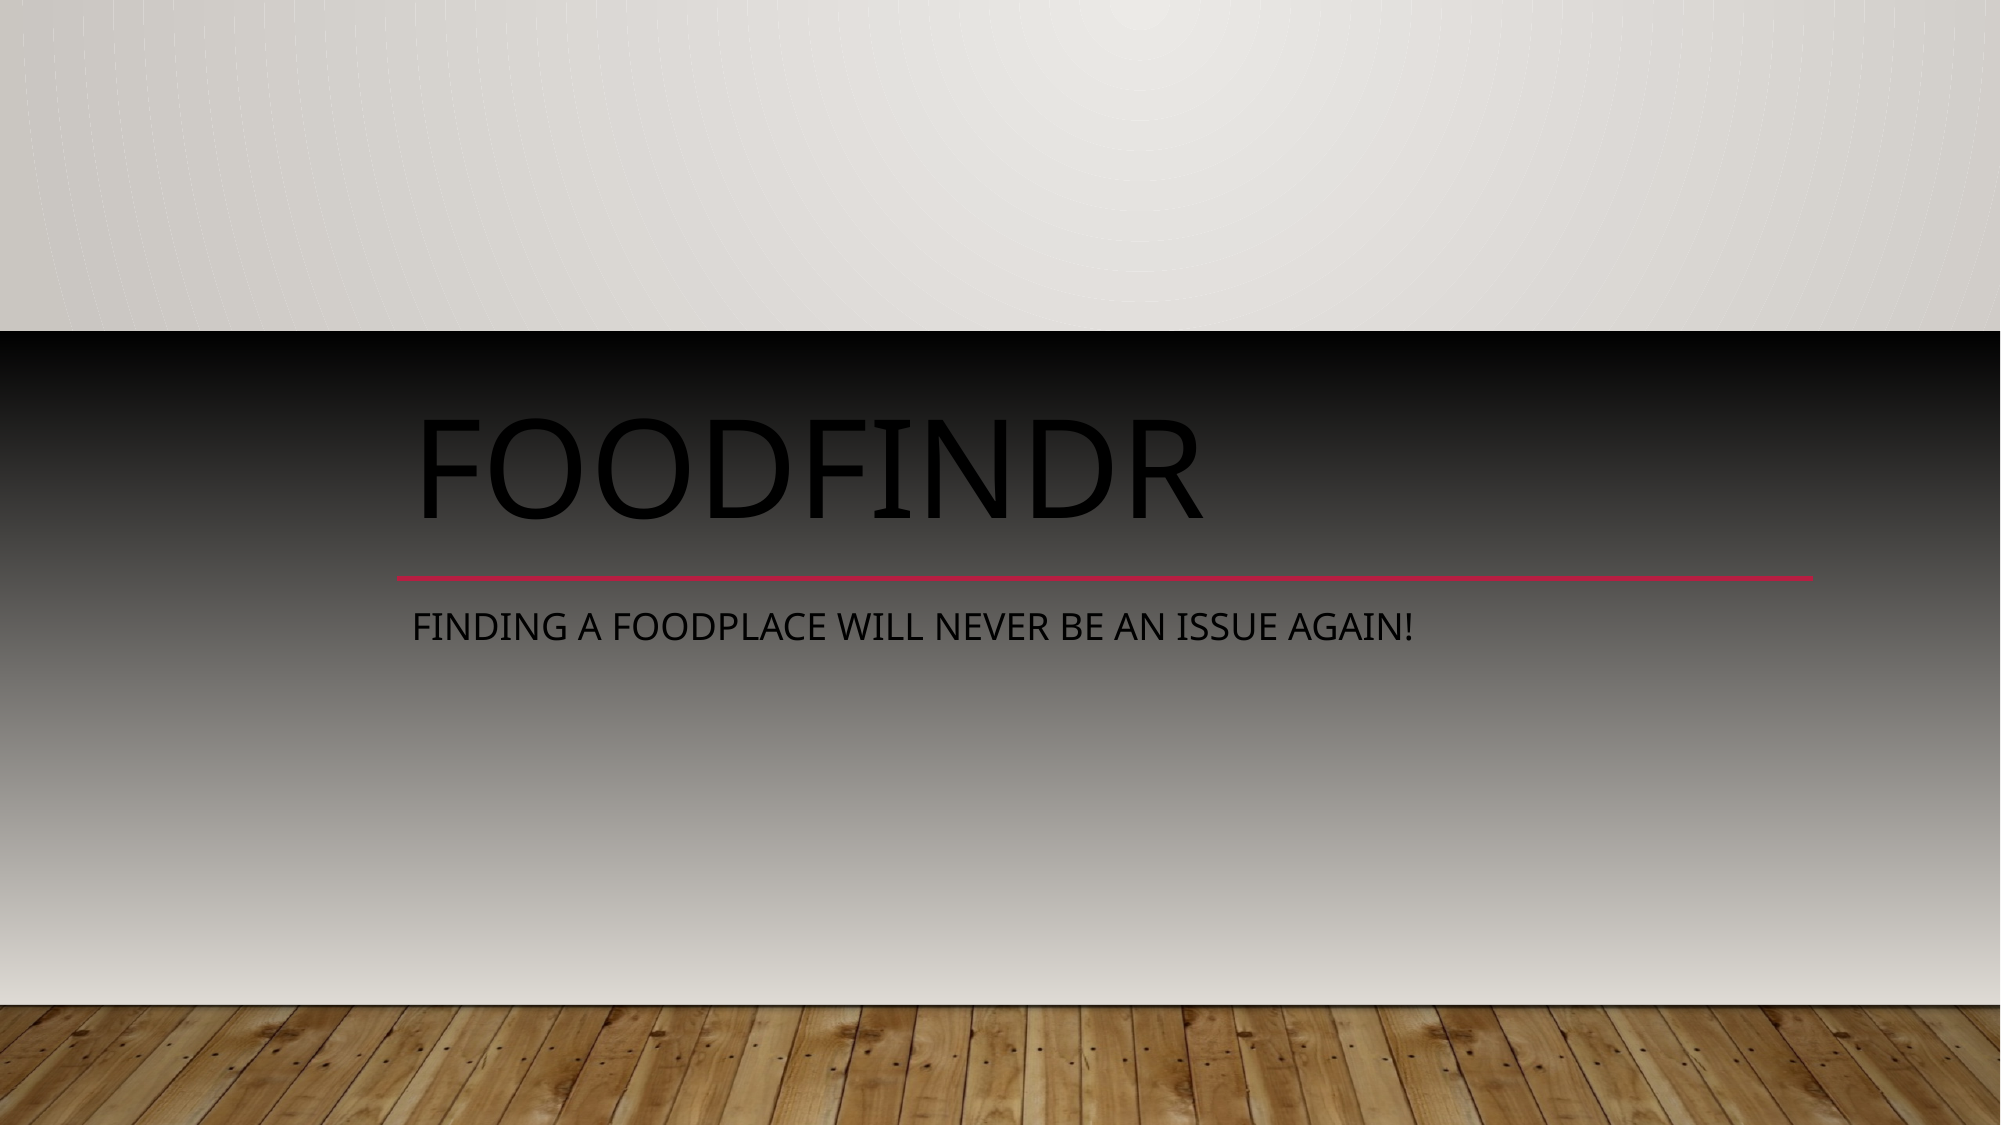

# FoodFindR
Finding a foodplace will never be an issue again!